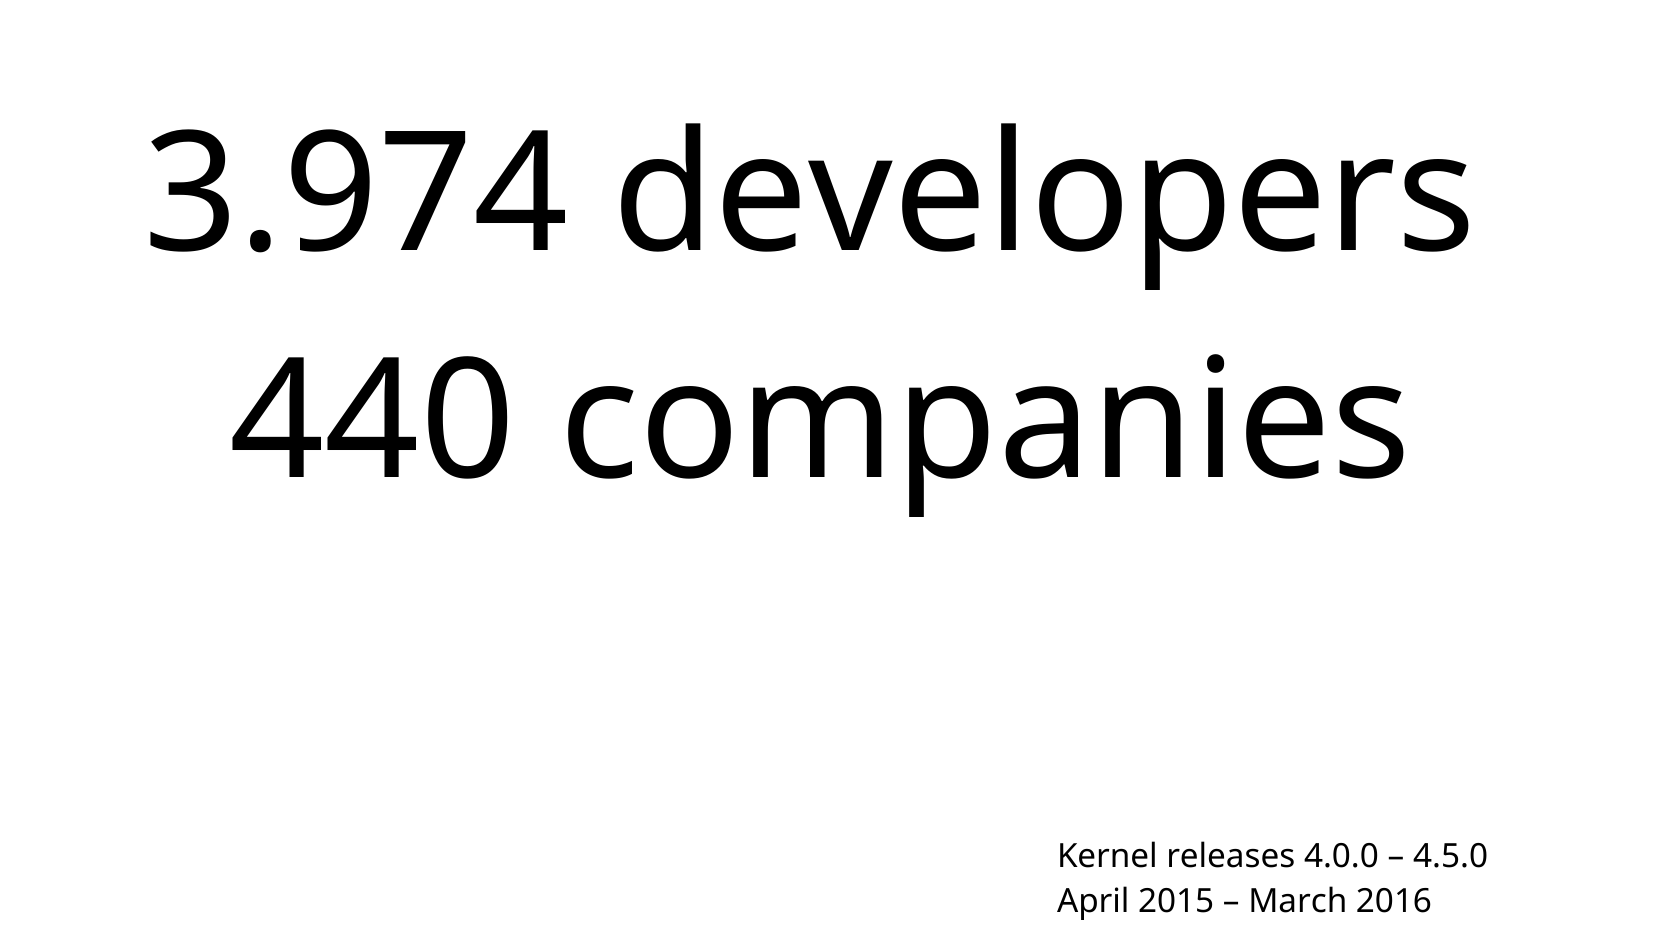

3.974 developers
 440 companies
Kernel releases 4.0.0 – 4.5.0
April 2015 – March 2016